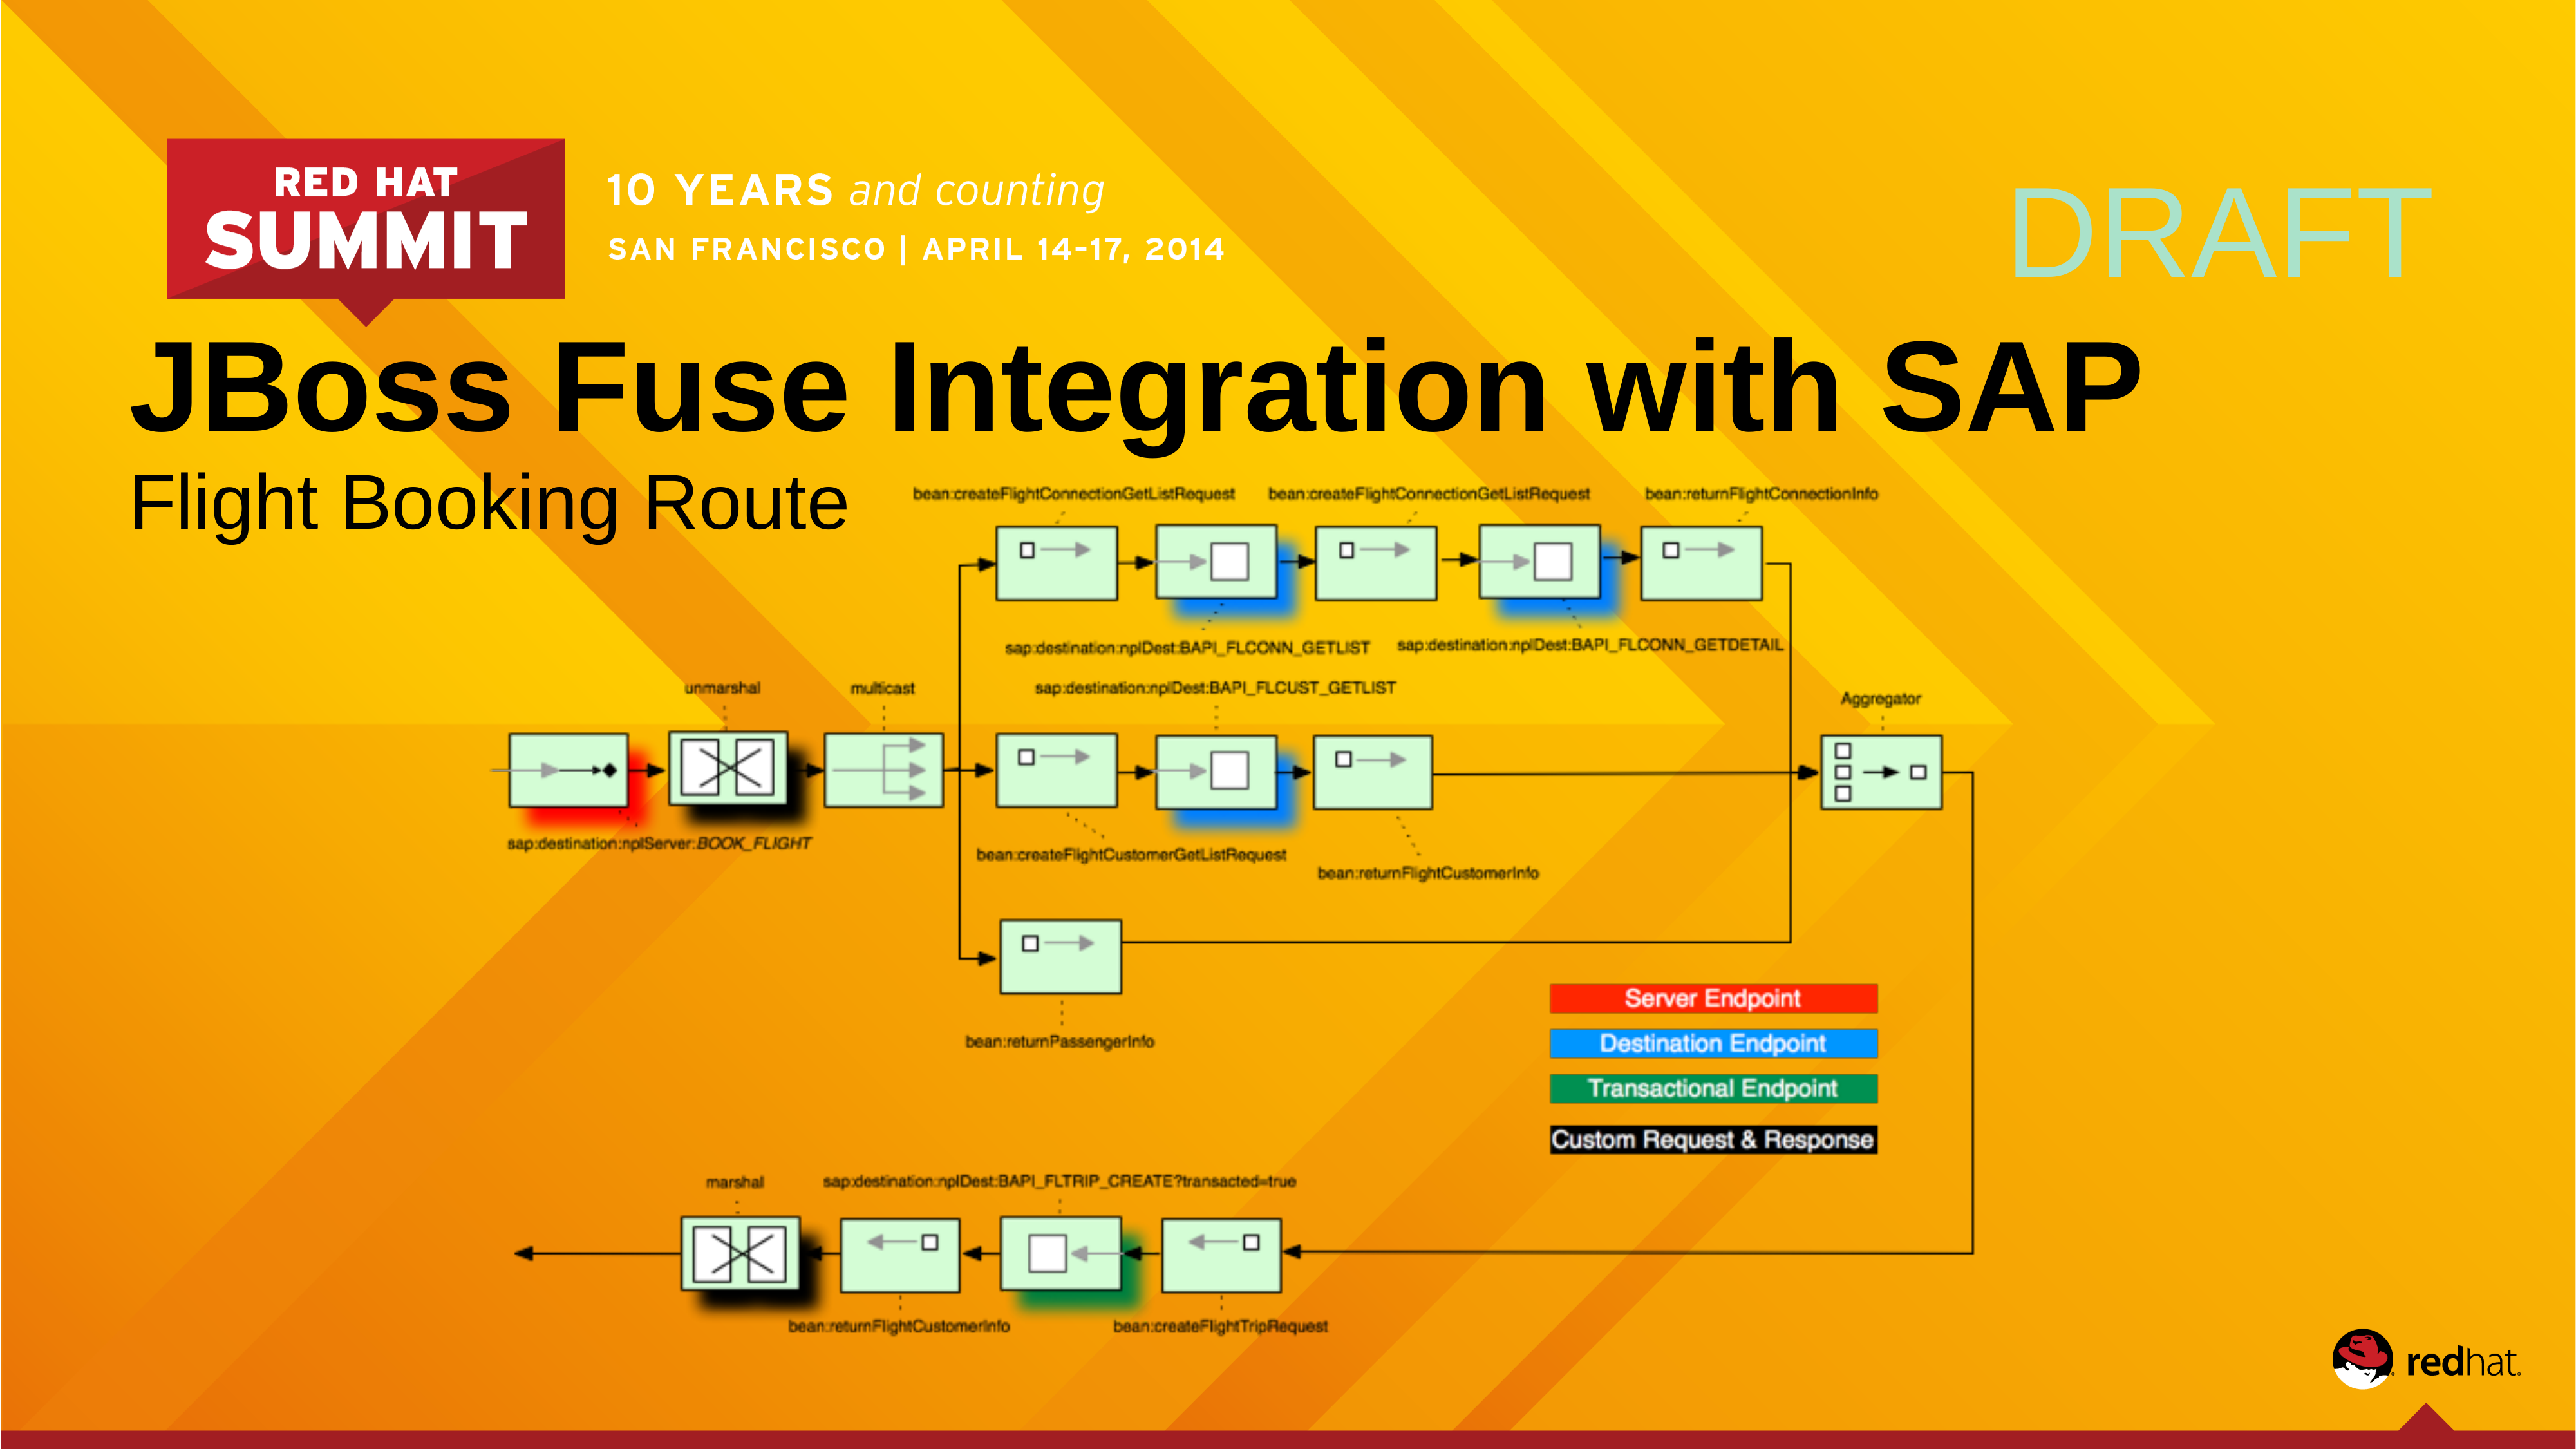

JBoss Fuse Integration with SAP
Flight Booking Route